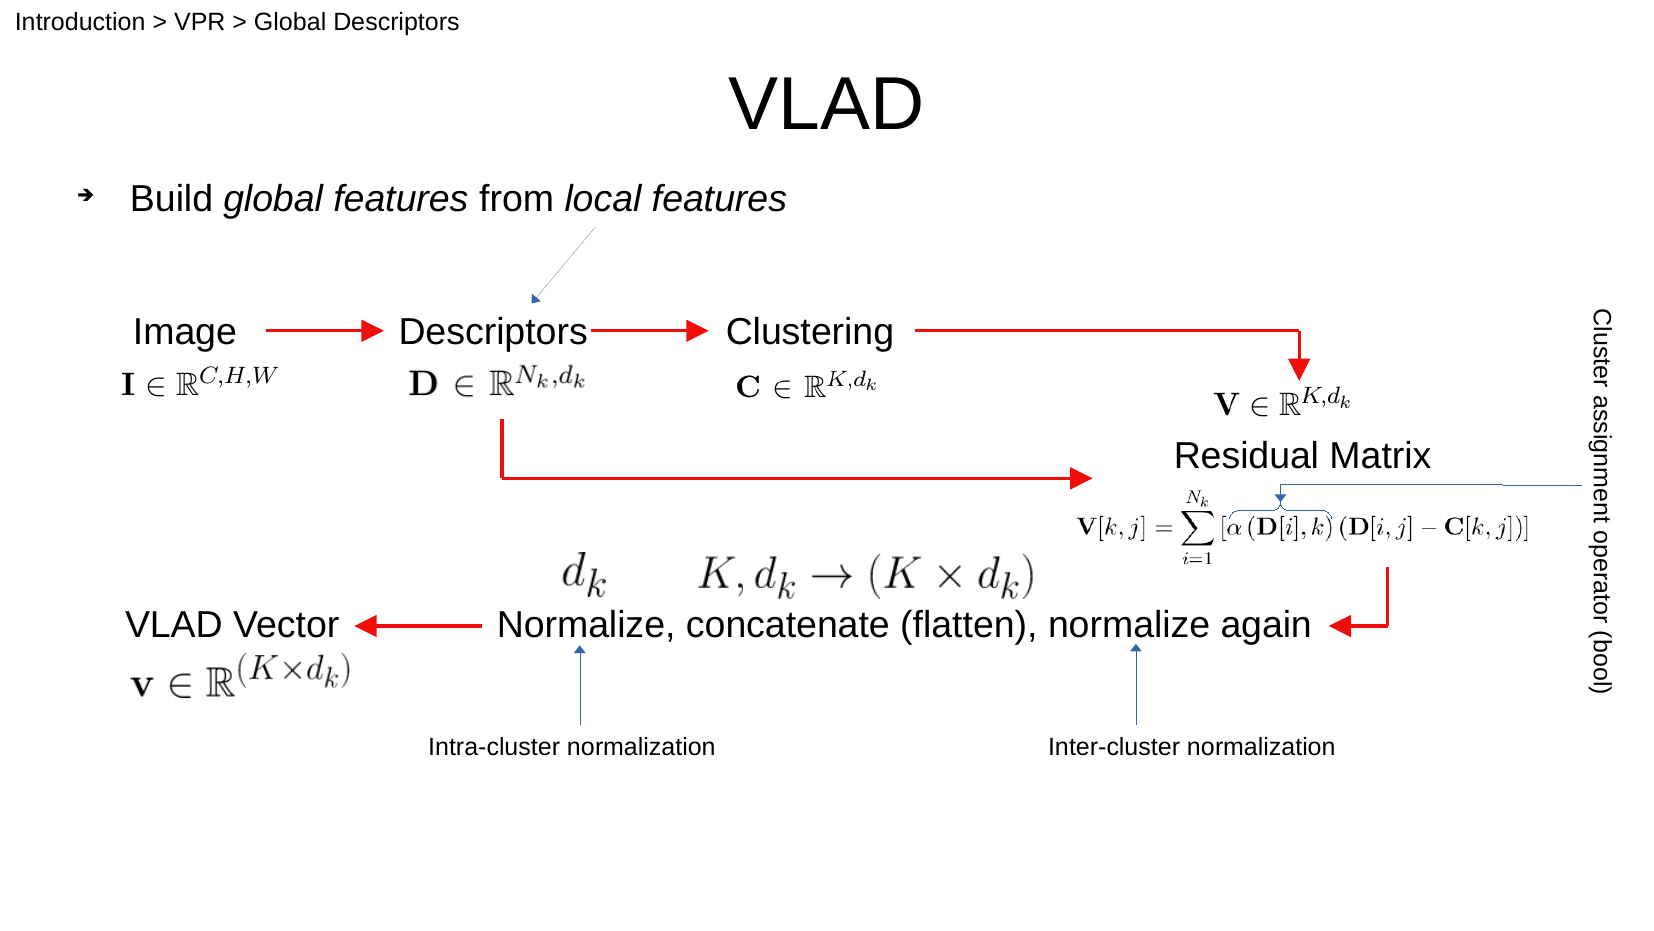

Introduction > VPR > Global Descriptors
# VLAD
Build global features from local features
Image
Descriptors
Clustering
Residual Matrix
Cluster assignment operator (bool)
VLAD Vector
Normalize, concatenate (flatten), normalize again
Intra-cluster normalization
Inter-cluster normalization